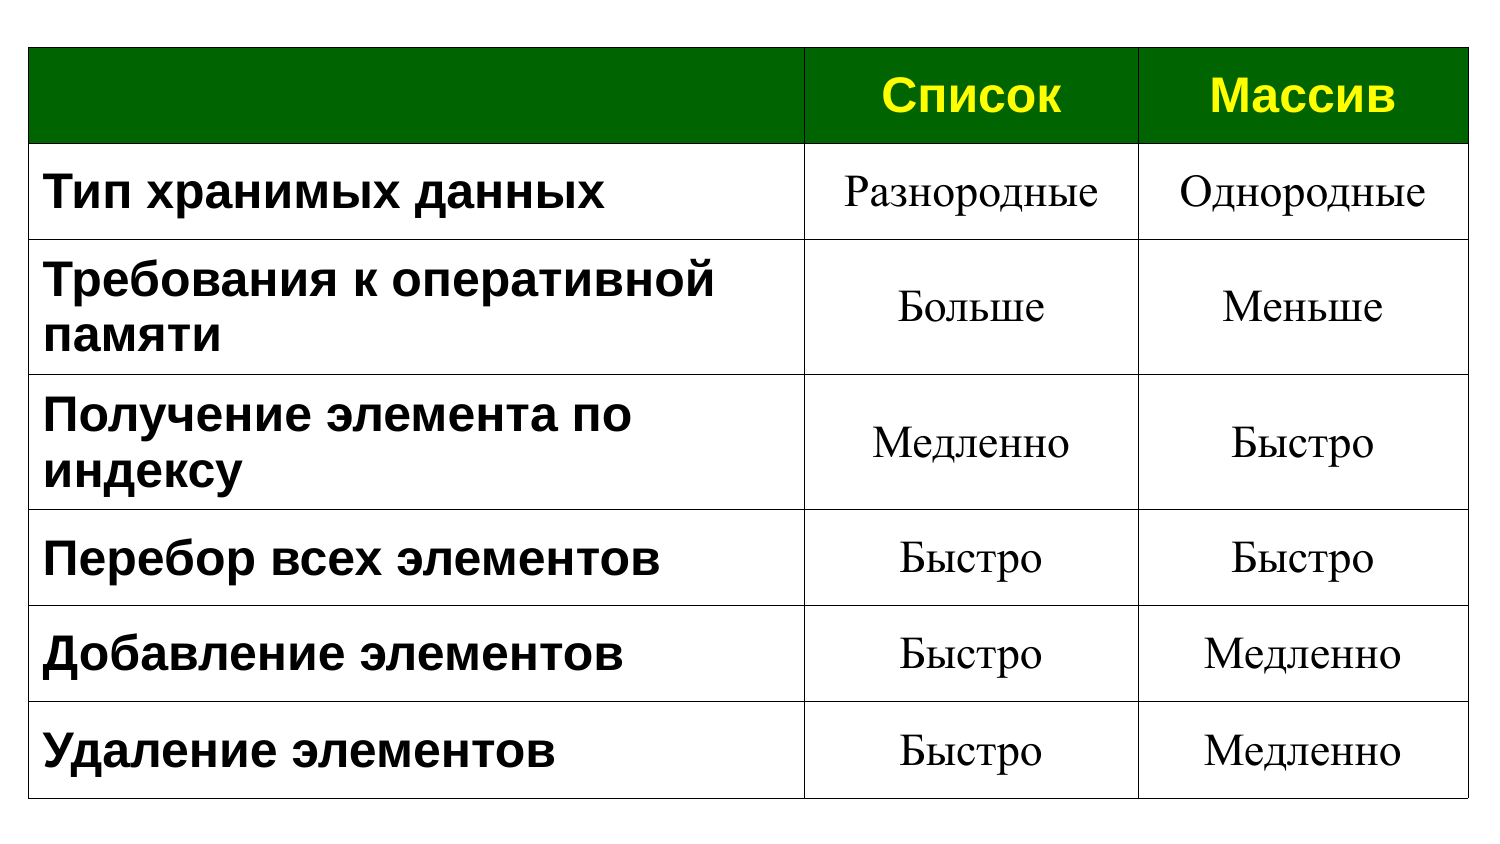

| | Список | Массив |
| --- | --- | --- |
| Тип хранимых данных | Разнородные | Однородные |
| Требования к оперативной памяти | Больше | Меньше |
| Получение элемента по индексу | Медленно | Быстро |
| Перебор всех элементов | Быстро | Быстро |
| Добавление элементов | Быстро | Медленно |
| Удаление элементов | Быстро | Медленно |